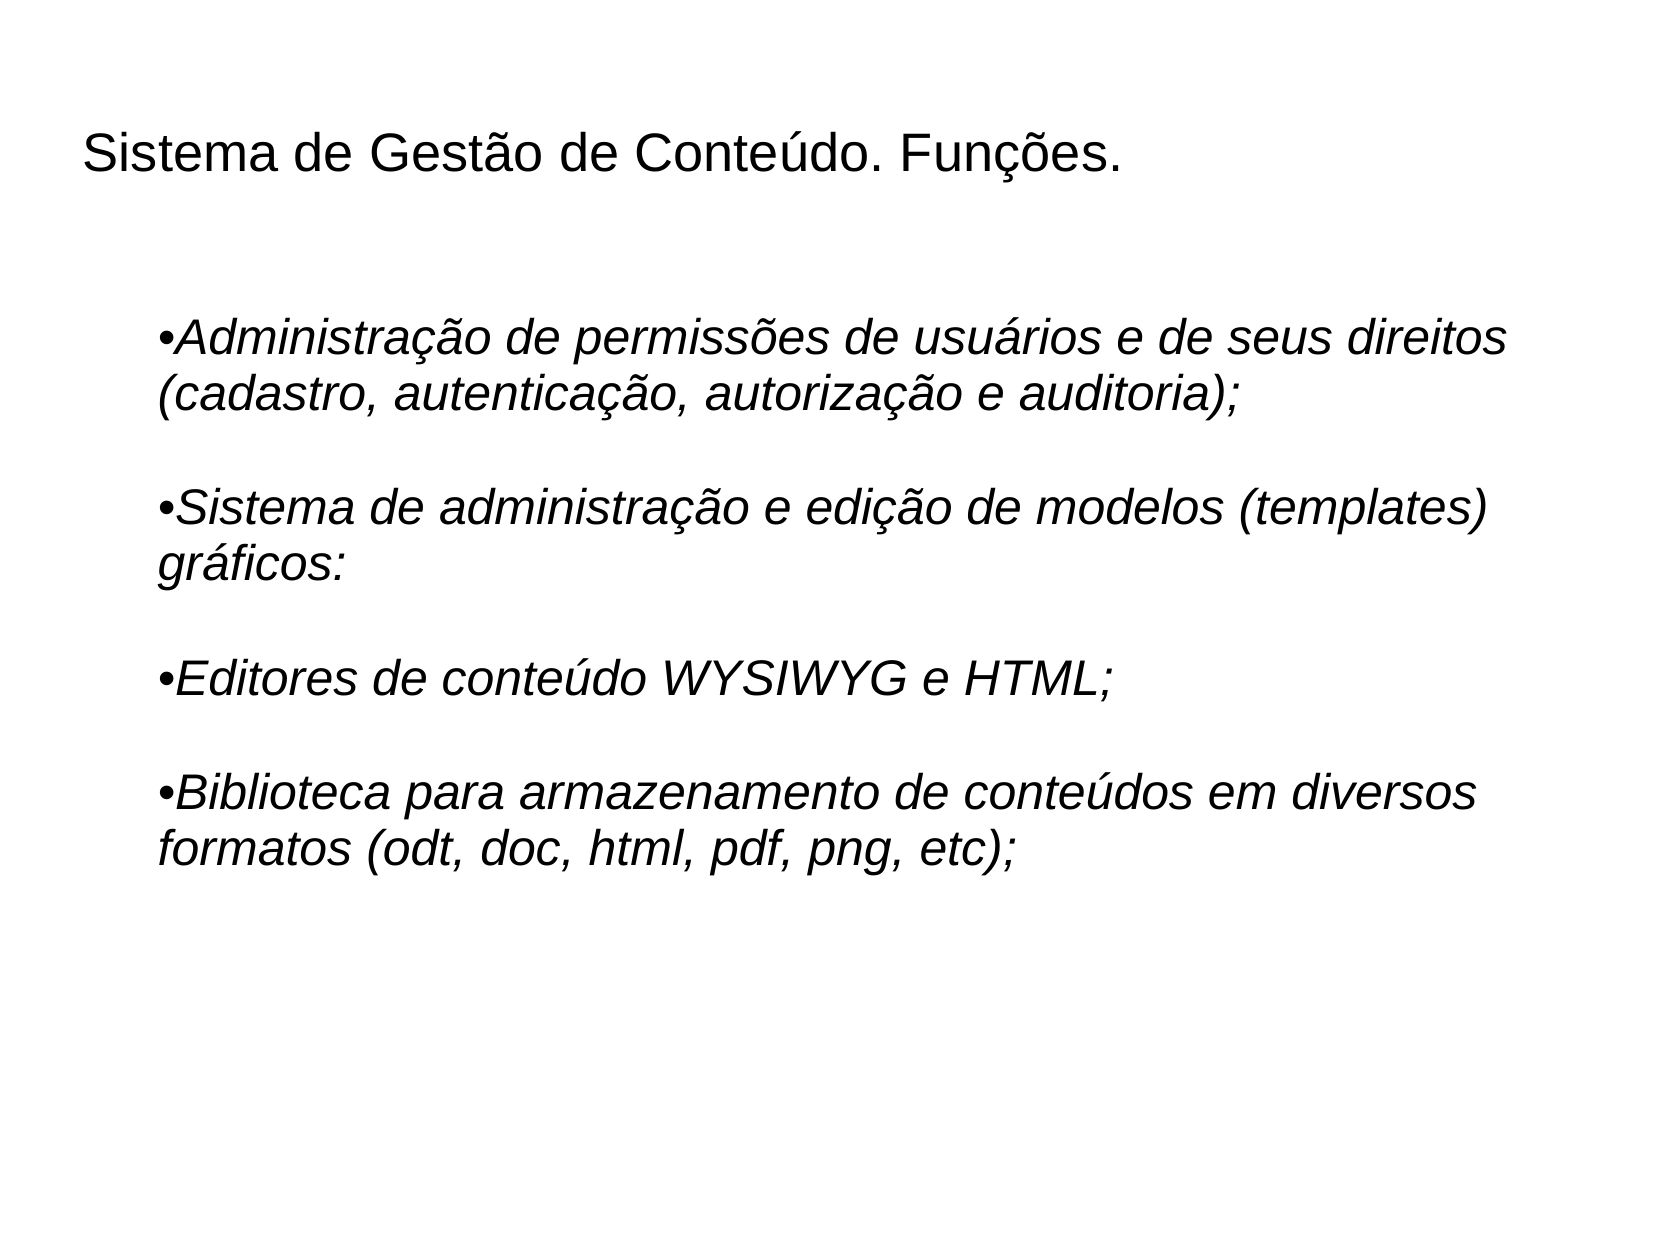

# Sistema de Gestão de Conteúdo. Funções.
•Administração de permissões de usuários e de seus direitos (cadastro, autenticação, autorização e auditoria);
•Sistema de administração e edição de modelos (templates) gráficos:
•Editores de conteúdo WYSIWYG e HTML;
•Biblioteca para armazenamento de conteúdos em diversos formatos (odt, doc, html, pdf, png, etc);